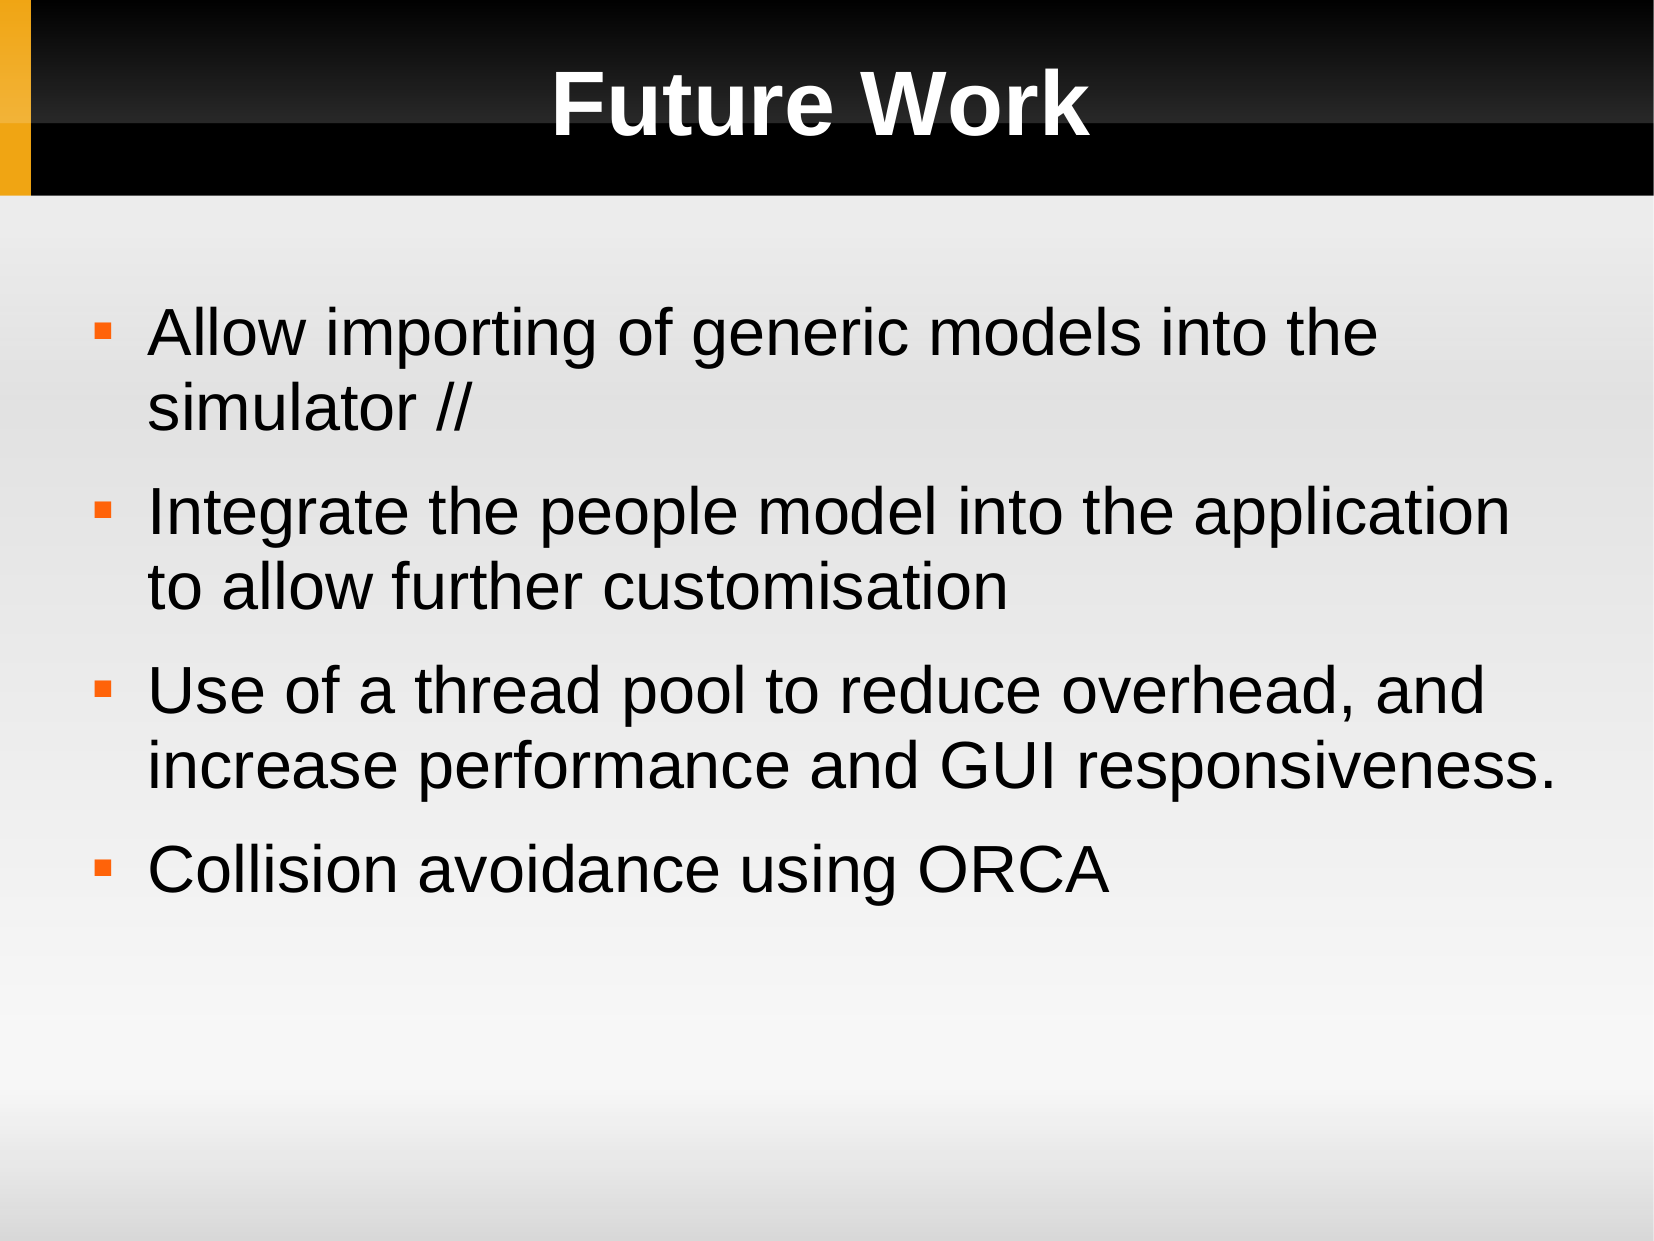

# Future Work
Allow importing of generic models into the simulator //
Integrate the people model into the application to allow further customisation
Use of a thread pool to reduce overhead, and increase performance and GUI responsiveness.
Collision avoidance using ORCA